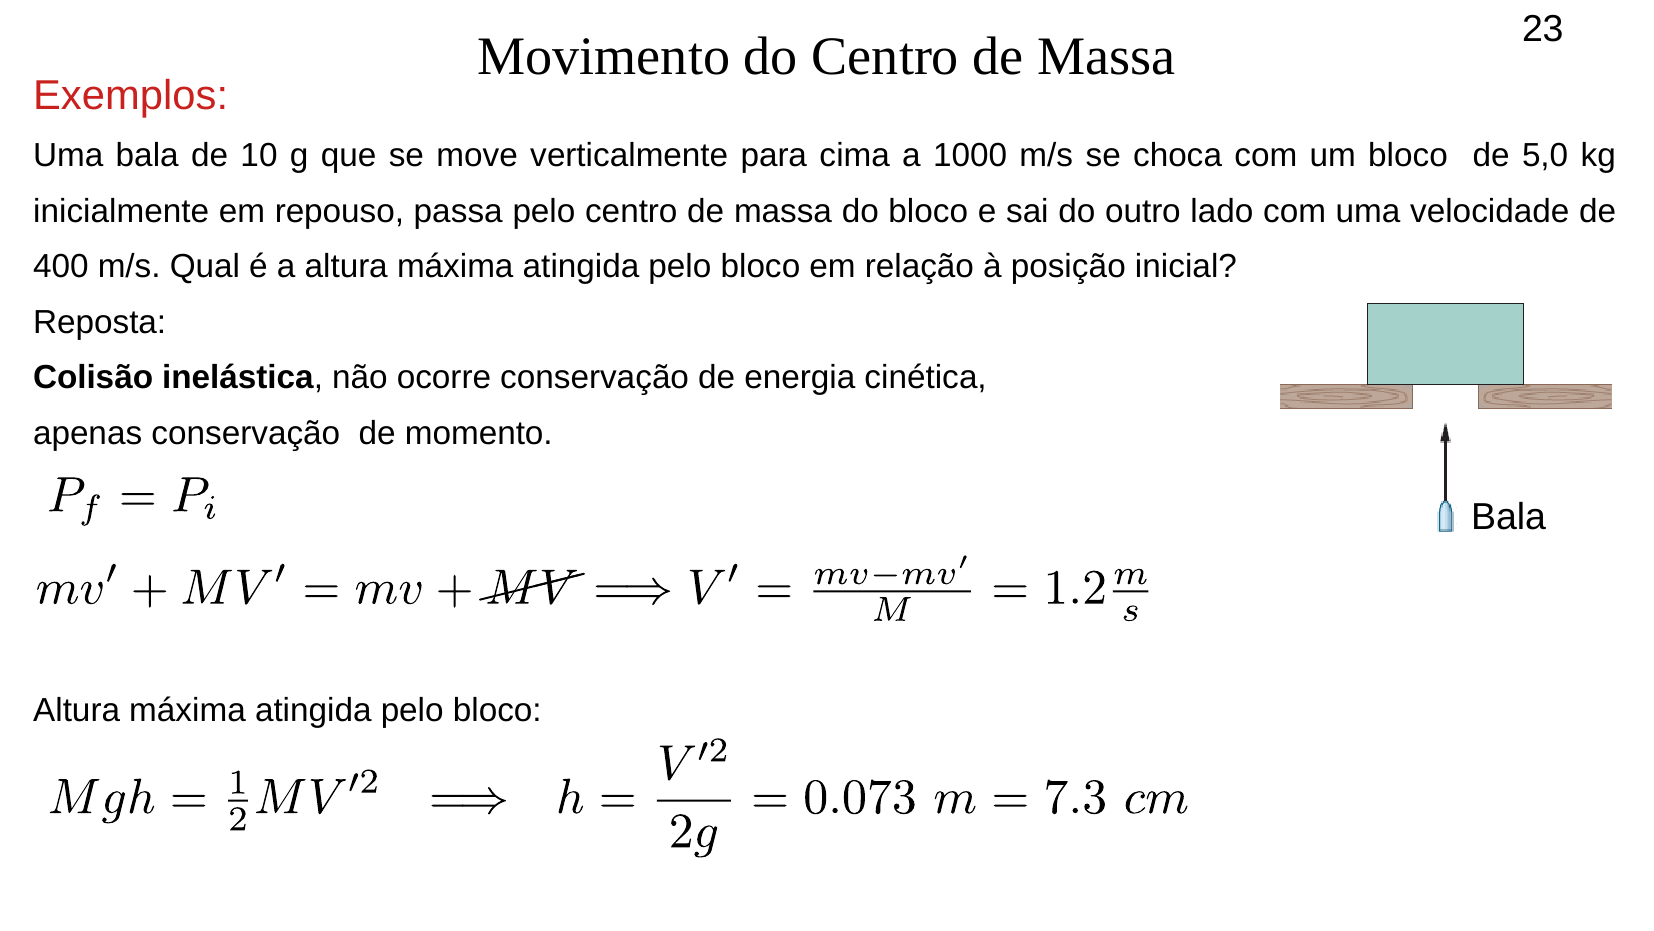

Movimento do Centro de Massa
Exemplos:
Uma bala de 10 g que se move verticalmente para cima a 1000 m/s se choca com um bloco de 5,0 kg inicialmente em repouso, passa pelo centro de massa do bloco e sai do outro lado com uma velocidade de 400 m/s. Qual é a altura máxima atingida pelo bloco em relação à posição inicial?
Reposta:
Colisão inelástica, não ocorre conservação de energia cinética,
apenas conservação de momento.
Altura máxima atingida pelo bloco:
Bala